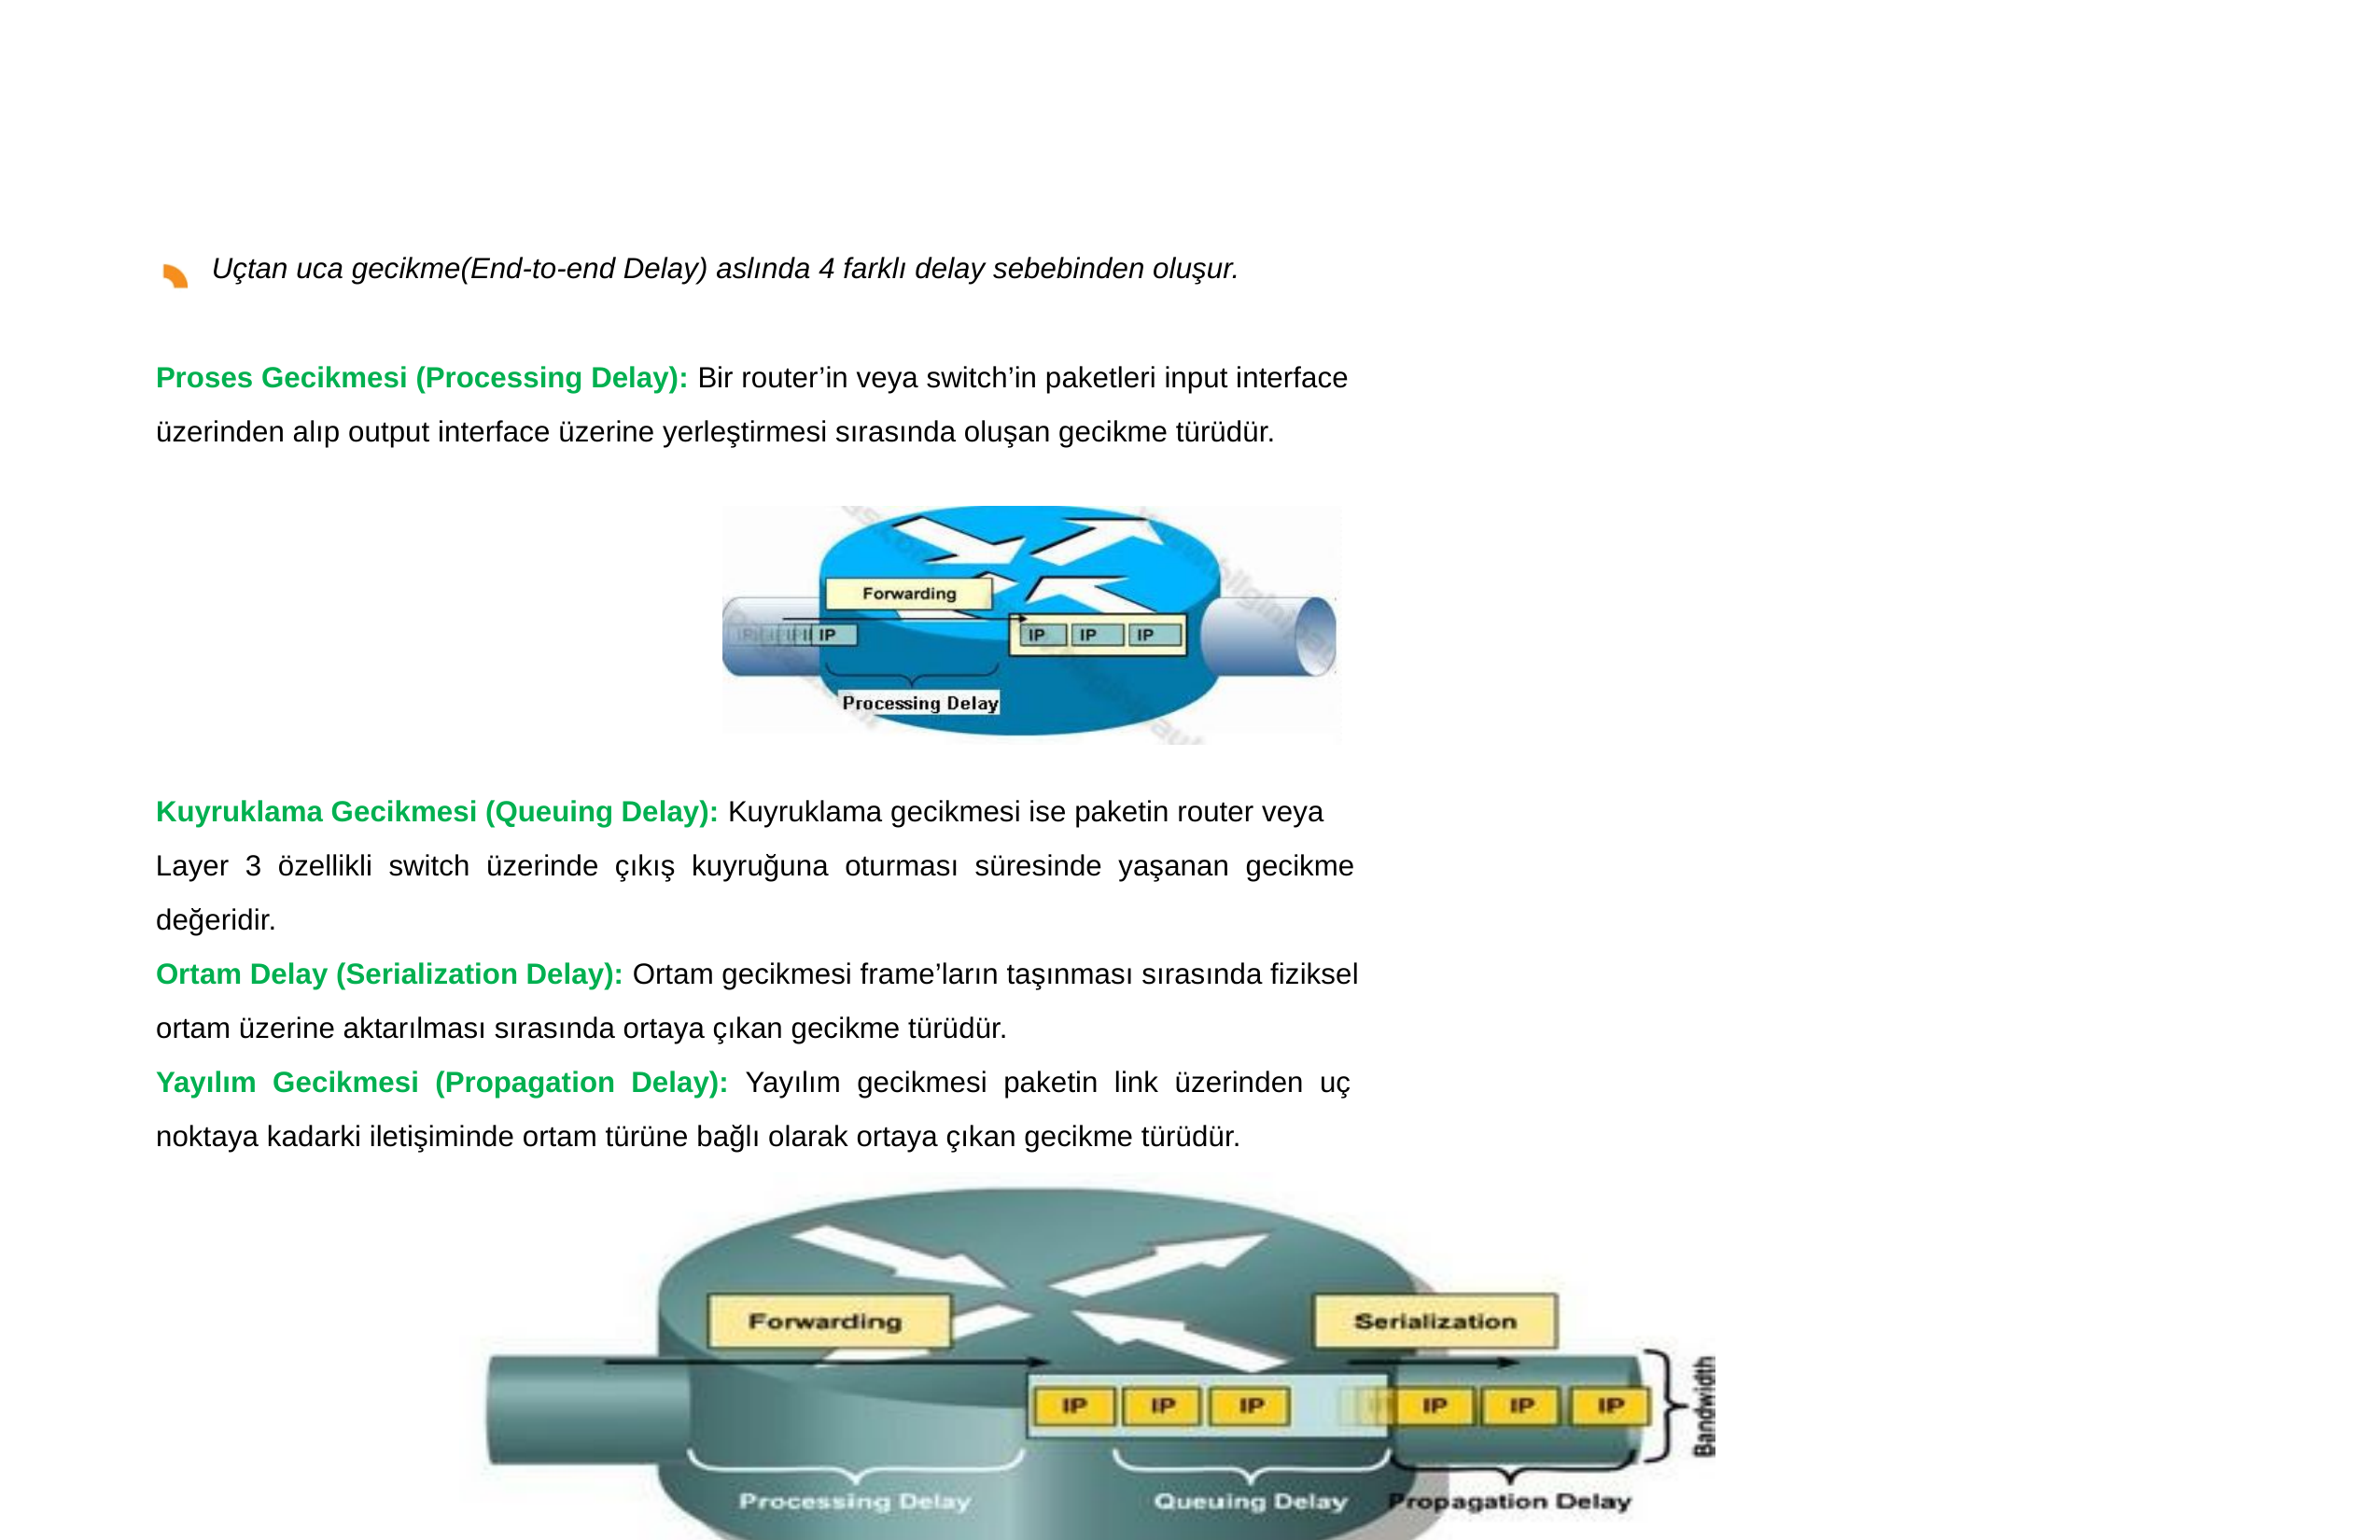

Uçtan uca gecikme(End-to-end Delay) aslında 4 farklı delay sebebinden oluşur.
Proses Gecikmesi (Processing Delay): Bir router’in veya switch’in paketleri input interface
üzerinden alıp output interface üzerine yerleştirmesi sırasında oluşan gecikme türüdür.
Kuyruklama Gecikmesi (Queuing Delay): Kuyruklama gecikmesi ise paketin router veya
Layer 3 özellikli switch üzerinde çıkış kuyruğuna oturması süresinde yaşanan gecikme
değeridir.
Ortam Delay (Serialization Delay): Ortam gecikmesi frame’ların taşınması sırasında fiziksel
ortam üzerine aktarılması sırasında ortaya çıkan gecikme türüdür.
Yayılım Gecikmesi (Propagation Delay): Yayılım gecikmesi paketin link üzerinden uç
noktaya kadarki iletişiminde ortam türüne bağlı olarak ortaya çıkan gecikme türüdür.